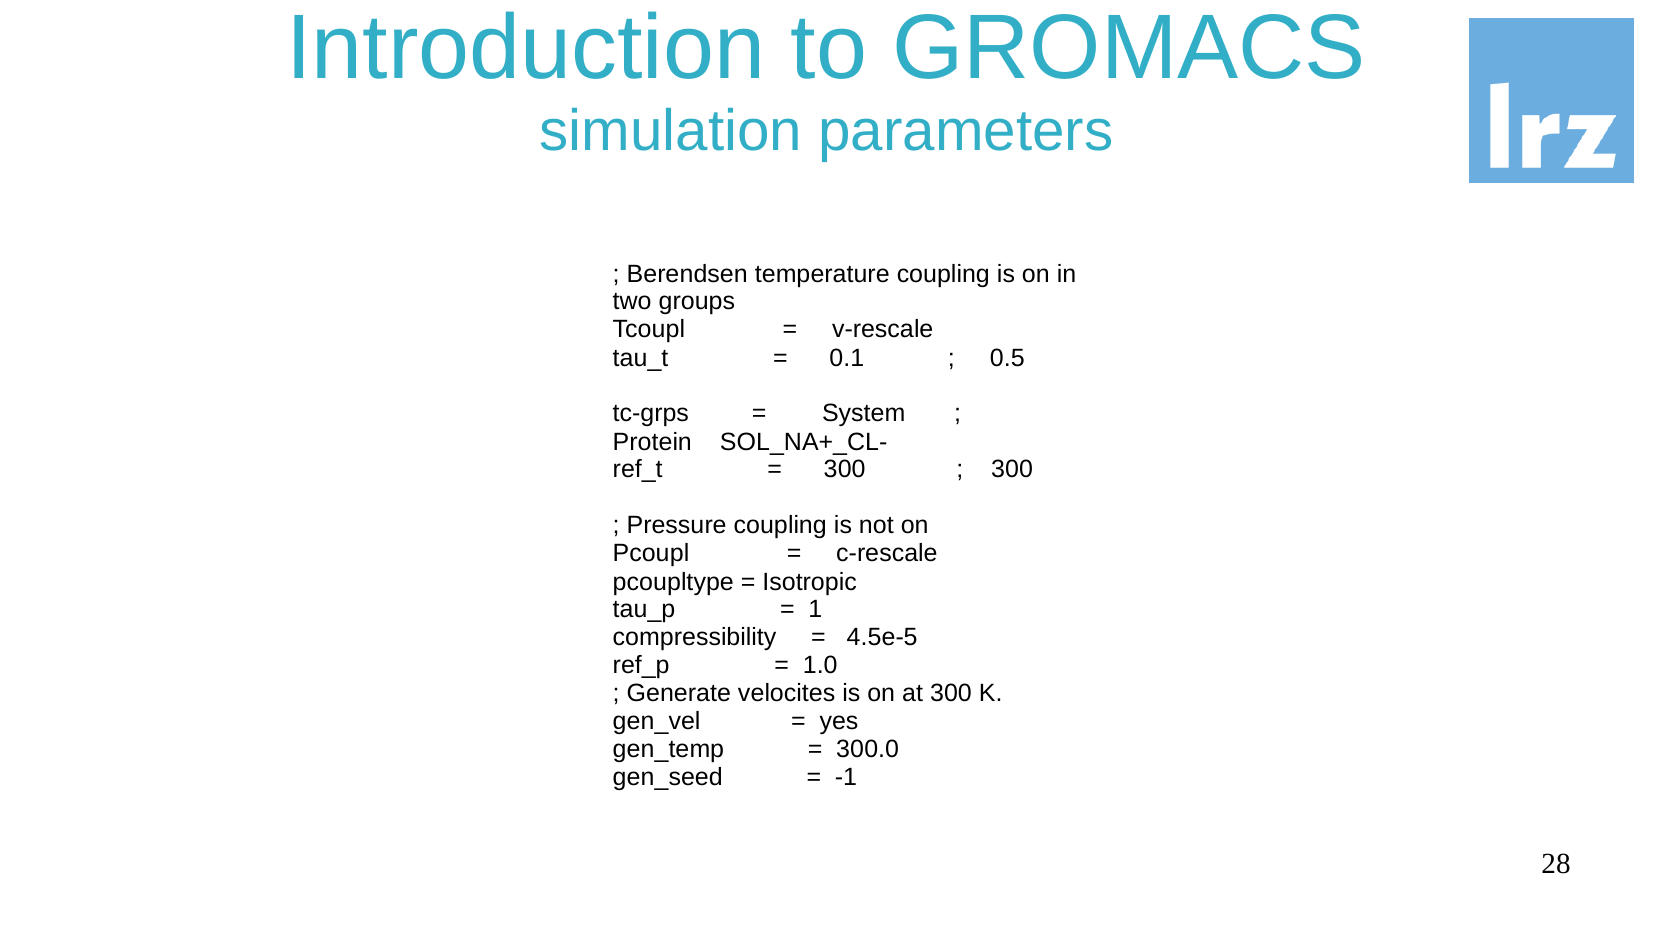

# Introduction to GROMACS simulation parameters
; Berendsen temperature coupling is on in two groups
Tcoupl = v-rescale
tau_t = 0.1 ; 0.5
tc-grps = System ; Protein SOL_NA+_CL-
ref_t = 300 ; 300
; Pressure coupling is not on
Pcoupl = c-rescale
pcoupltype = Isotropic
tau_p = 1
compressibility = 4.5e-5
ref_p = 1.0
; Generate velocites is on at 300 K.
gen_vel = yes
gen_temp = 300.0
gen_seed = -1
28